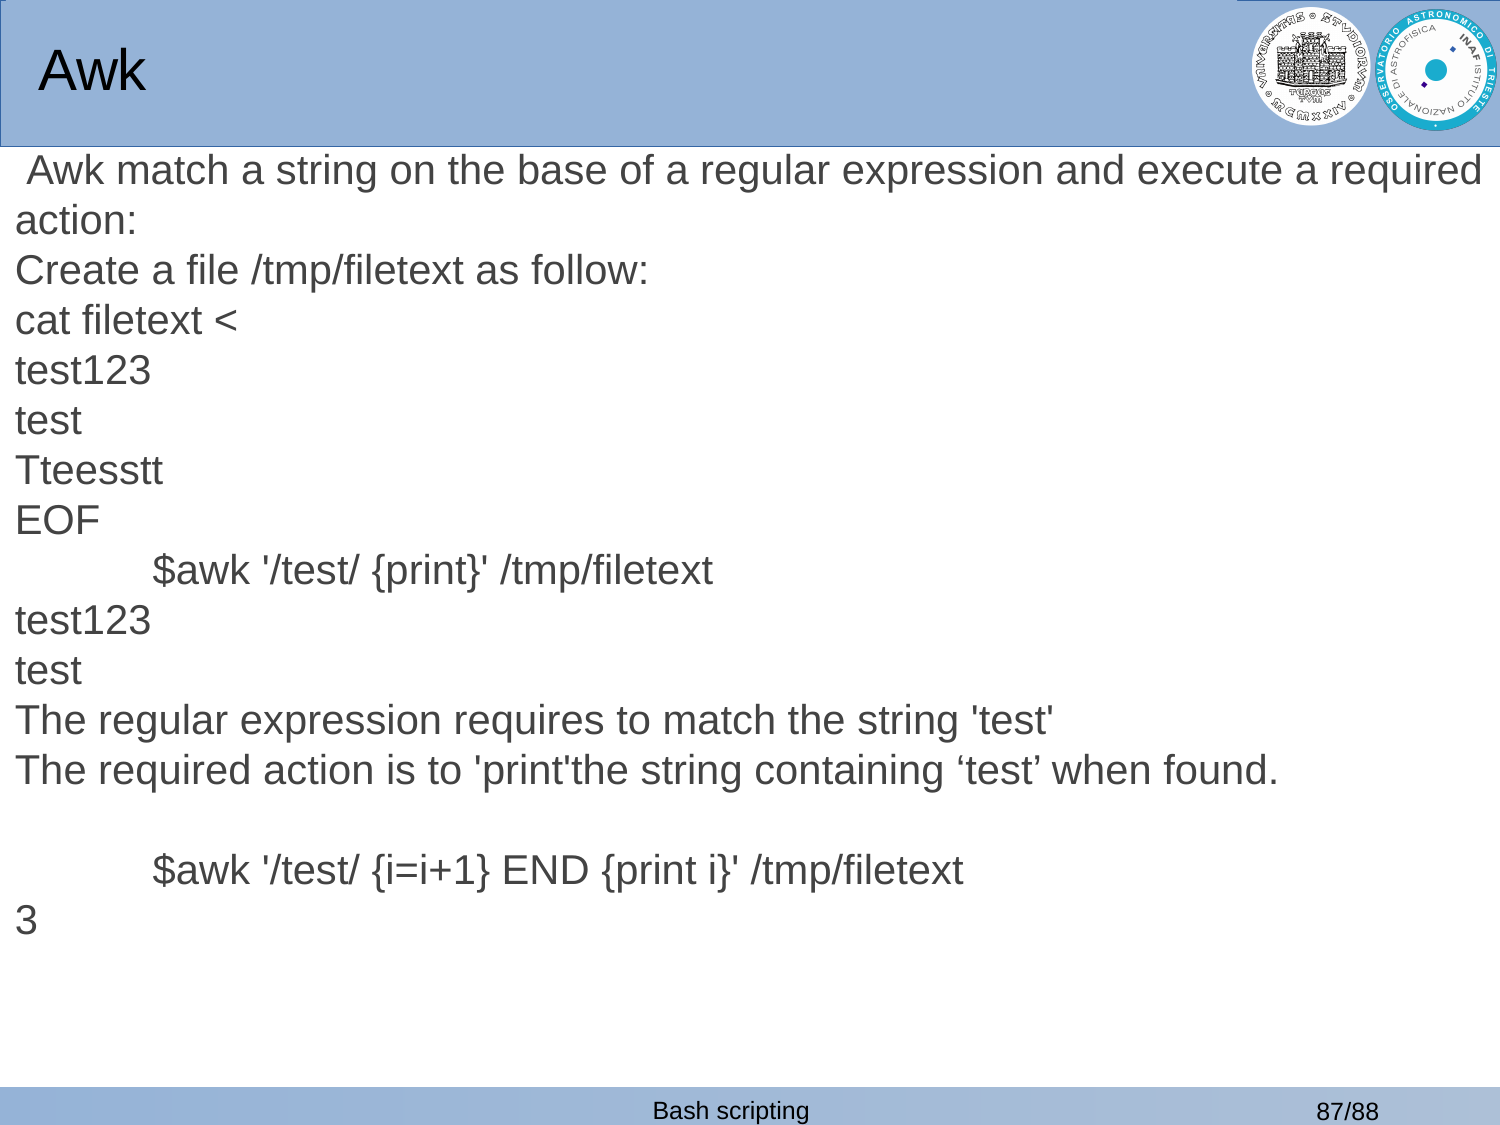

Awk
# Awk match a string on the base of a regular expression and execute a required action:
Create a file /tmp/filetext as follow:
cat filetext <
test123
test
Tteesstt
EOF
 $awk '/test/ {print}' /tmp/filetext
test123
test
The regular expression requires to match the string 'test'
The required action is to 'print'the string containing ‘test’ when found.
 $awk '/test/ {i=i+1} END {print i}' /tmp/filetext
3